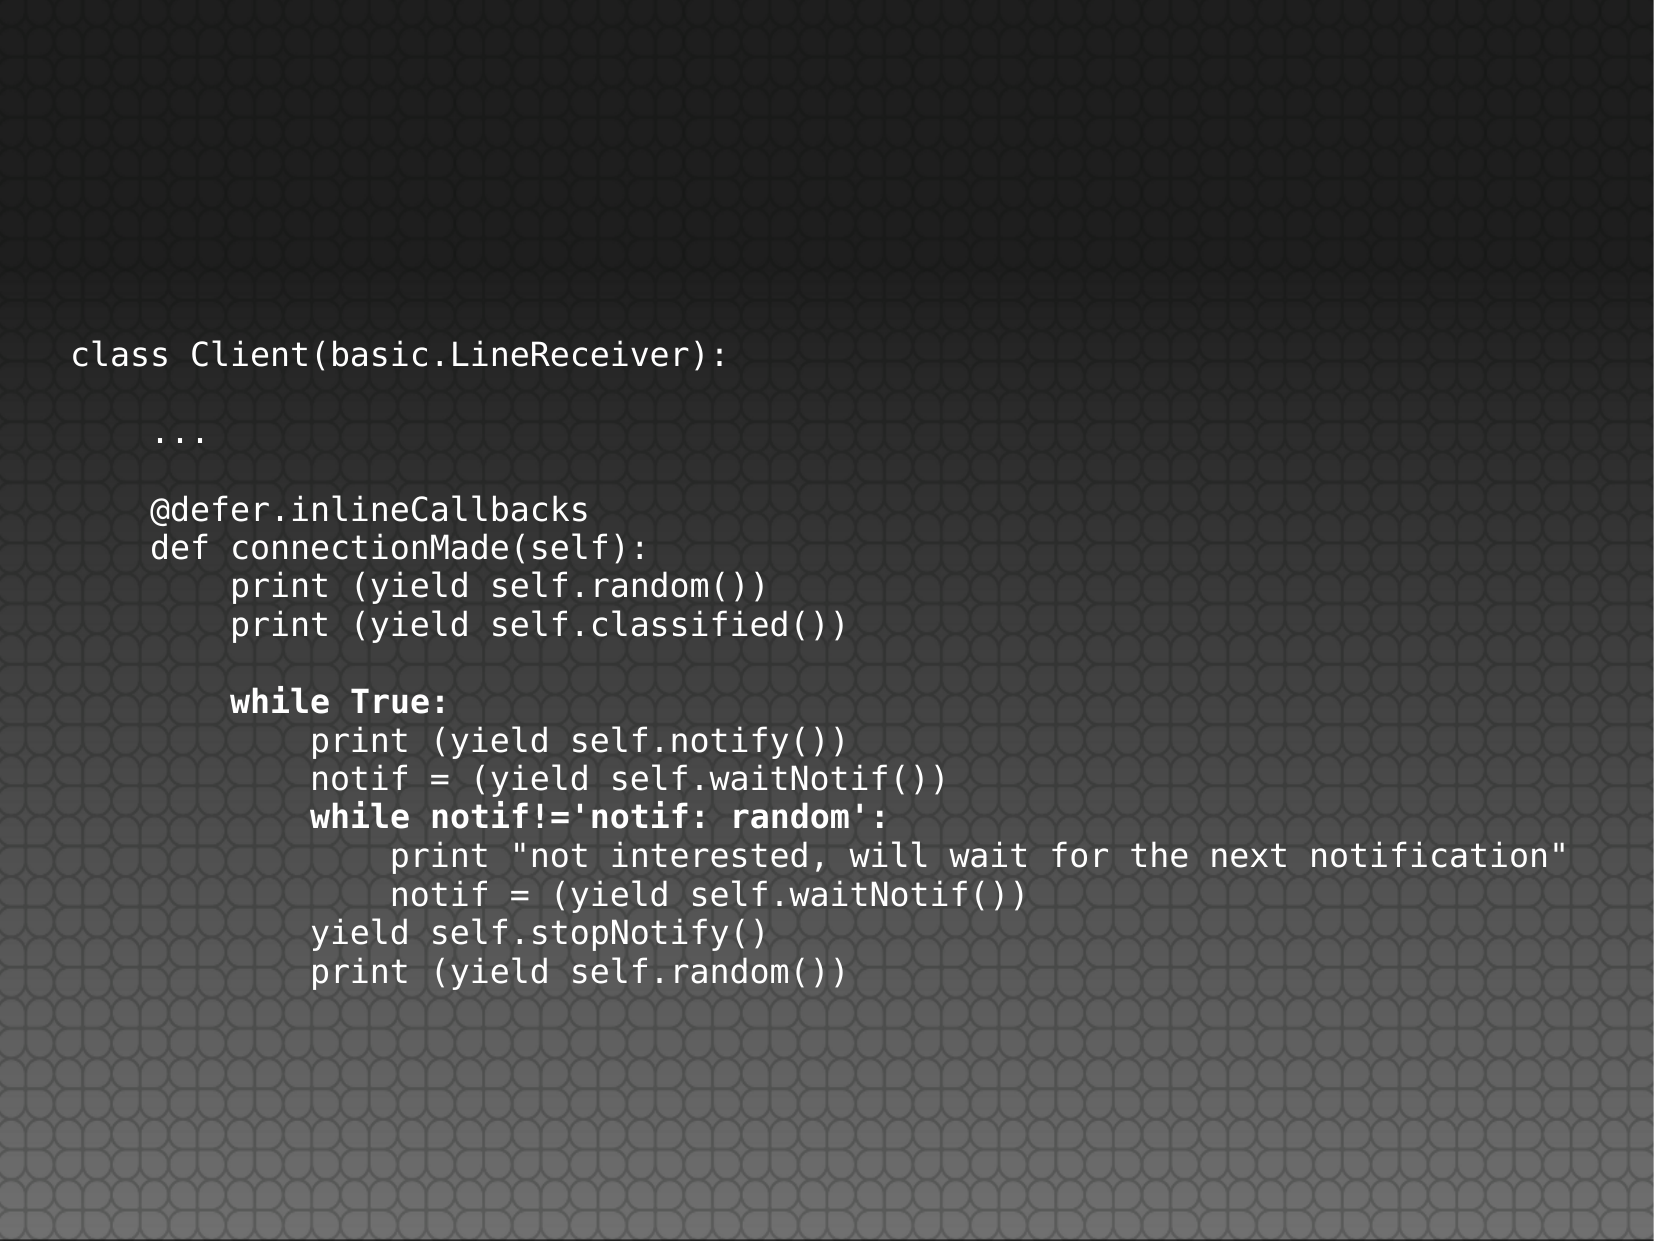

# class Client(basic.LineReceiver): ... @defer.inlineCallbacks def connectionMade(self): print (yield self.random()) print (yield self.classified()) while True: print (yield self.notify()) notif = (yield self.waitNotif()) while notif!='notif: random': print "not interested, will wait for the next notification" notif = (yield self.waitNotif()) yield self.stopNotify() print (yield self.random())